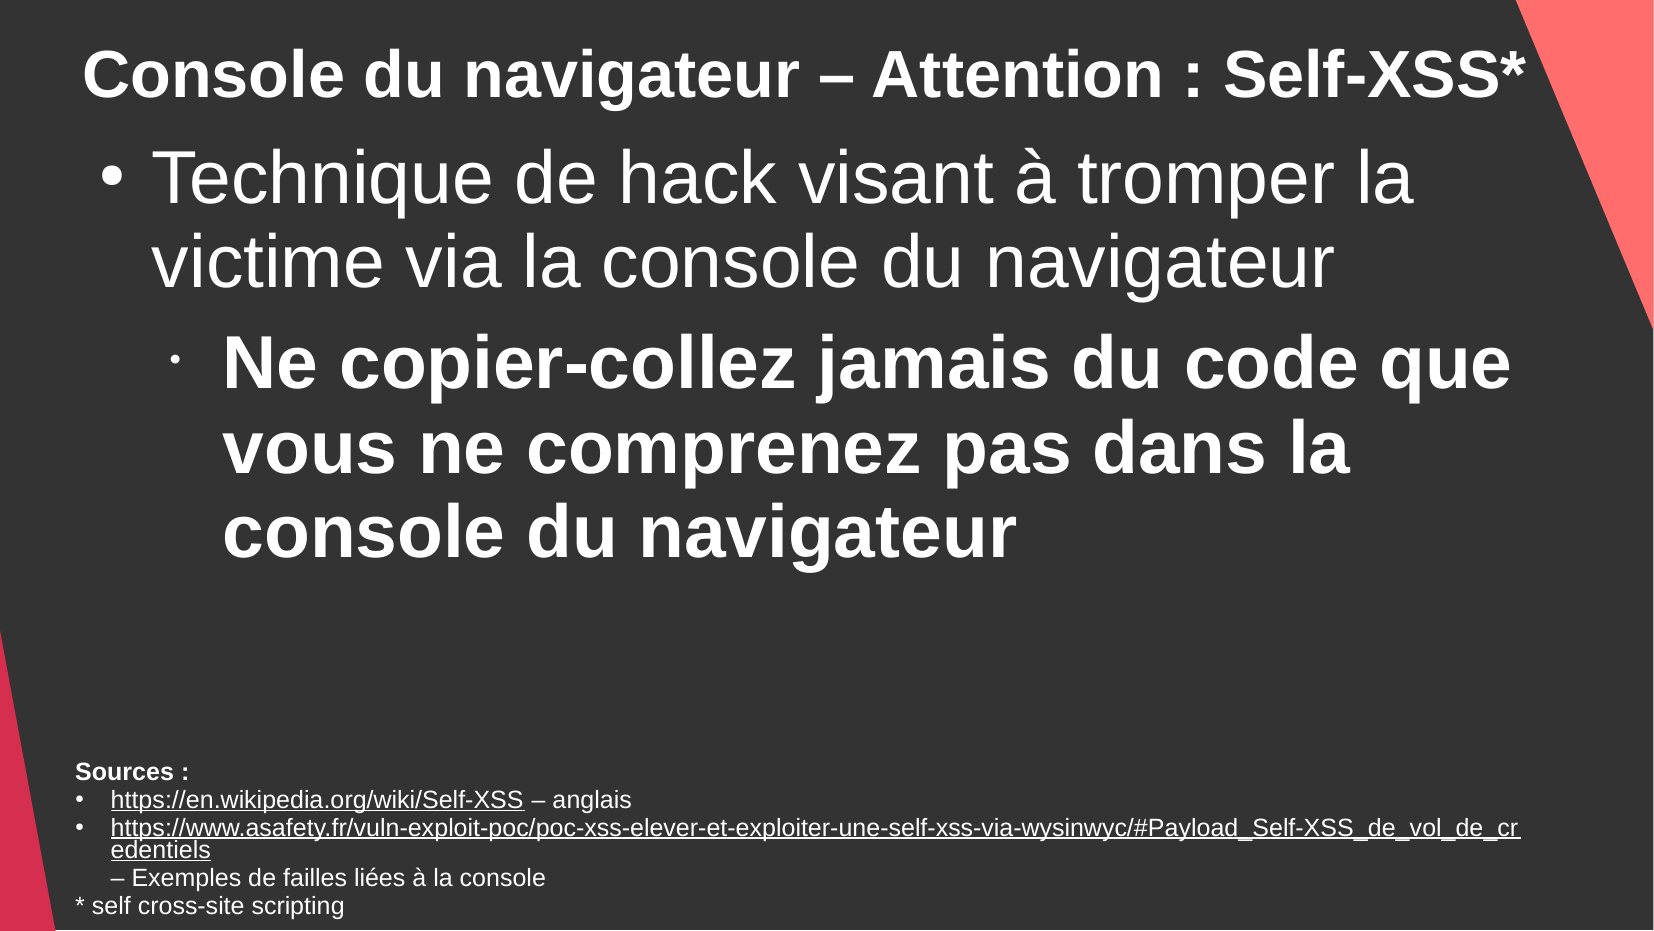

# Console du navigateur – Attention : Self-XSS*
Technique de hack visant à tromper la victime via la console du navigateur
Ne copier-collez jamais du code que vous ne comprenez pas dans la console du navigateur
Sources :
https://en.wikipedia.org/wiki/Self-XSS – anglais
https://www.asafety.fr/vuln-exploit-poc/poc-xss-elever-et-exploiter-une-self-xss-via-wysinwyc/#Payload_Self-XSS_de_vol_de_credentiels– Exemples de failles liées à la console
* self cross-site scripting